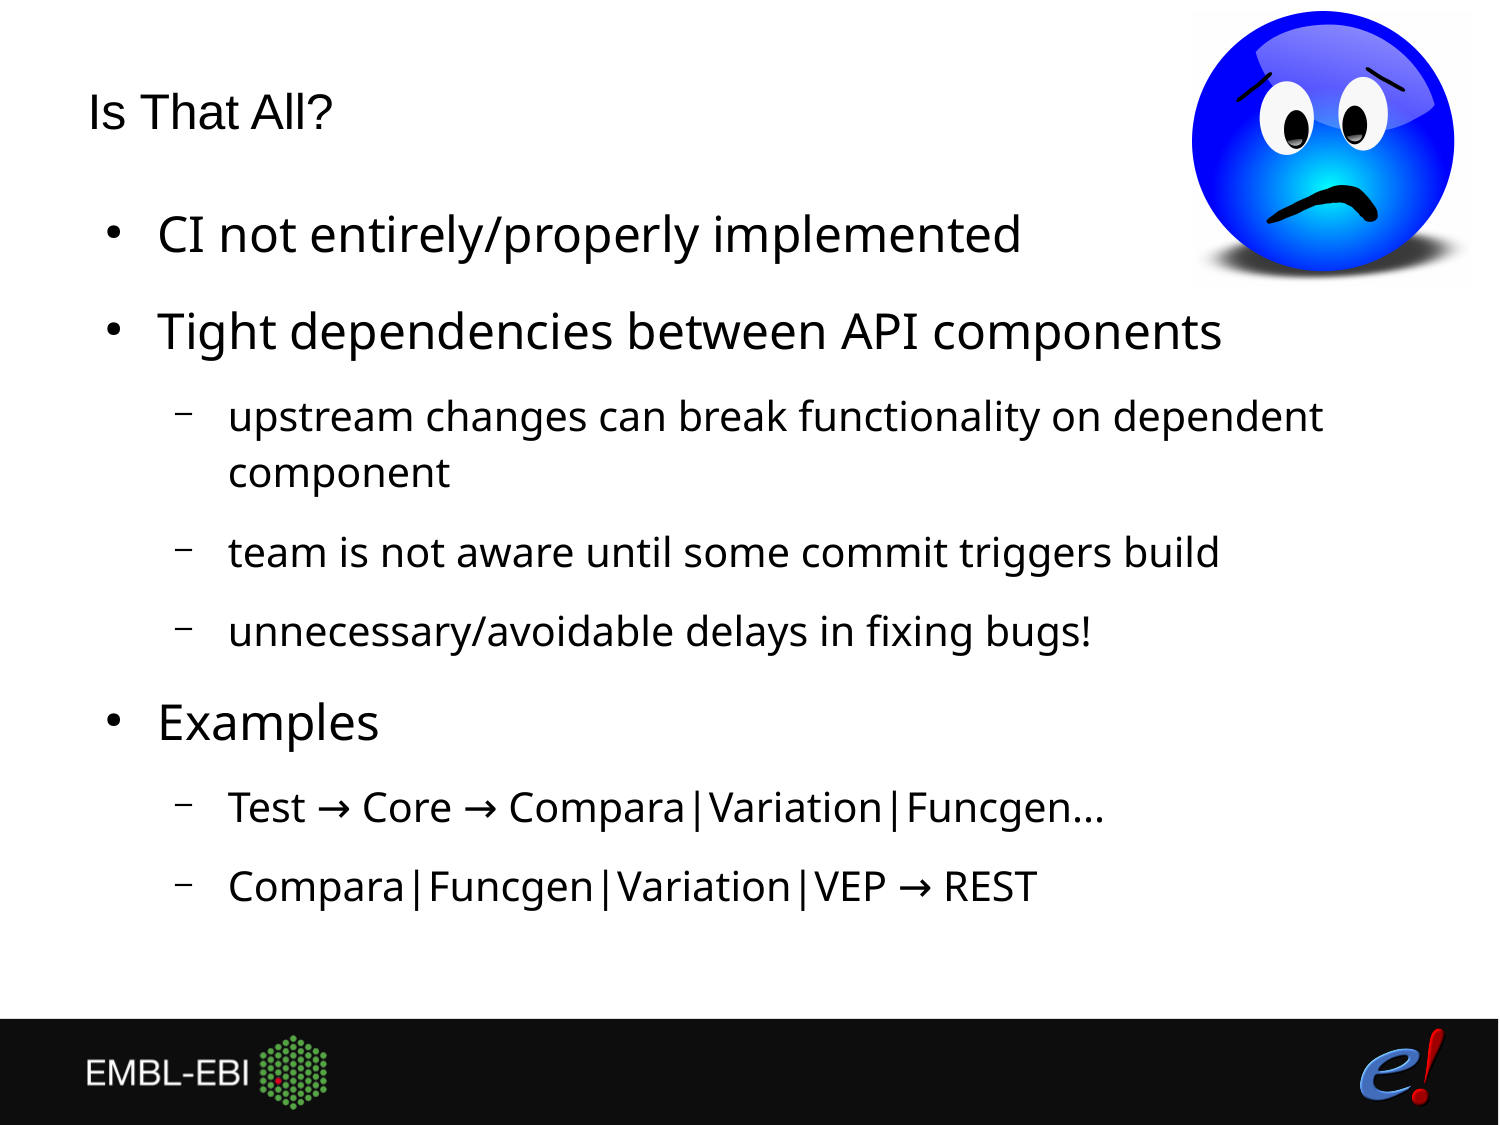

# Is That All?
CI not entirely/properly implemented
Tight dependencies between API components
upstream changes can break functionality on dependent component
team is not aware until some commit triggers build
unnecessary/avoidable delays in fixing bugs!
Examples
Test → Core → Compara|Variation|Funcgen...
Compara|Funcgen|Variation|VEP → REST